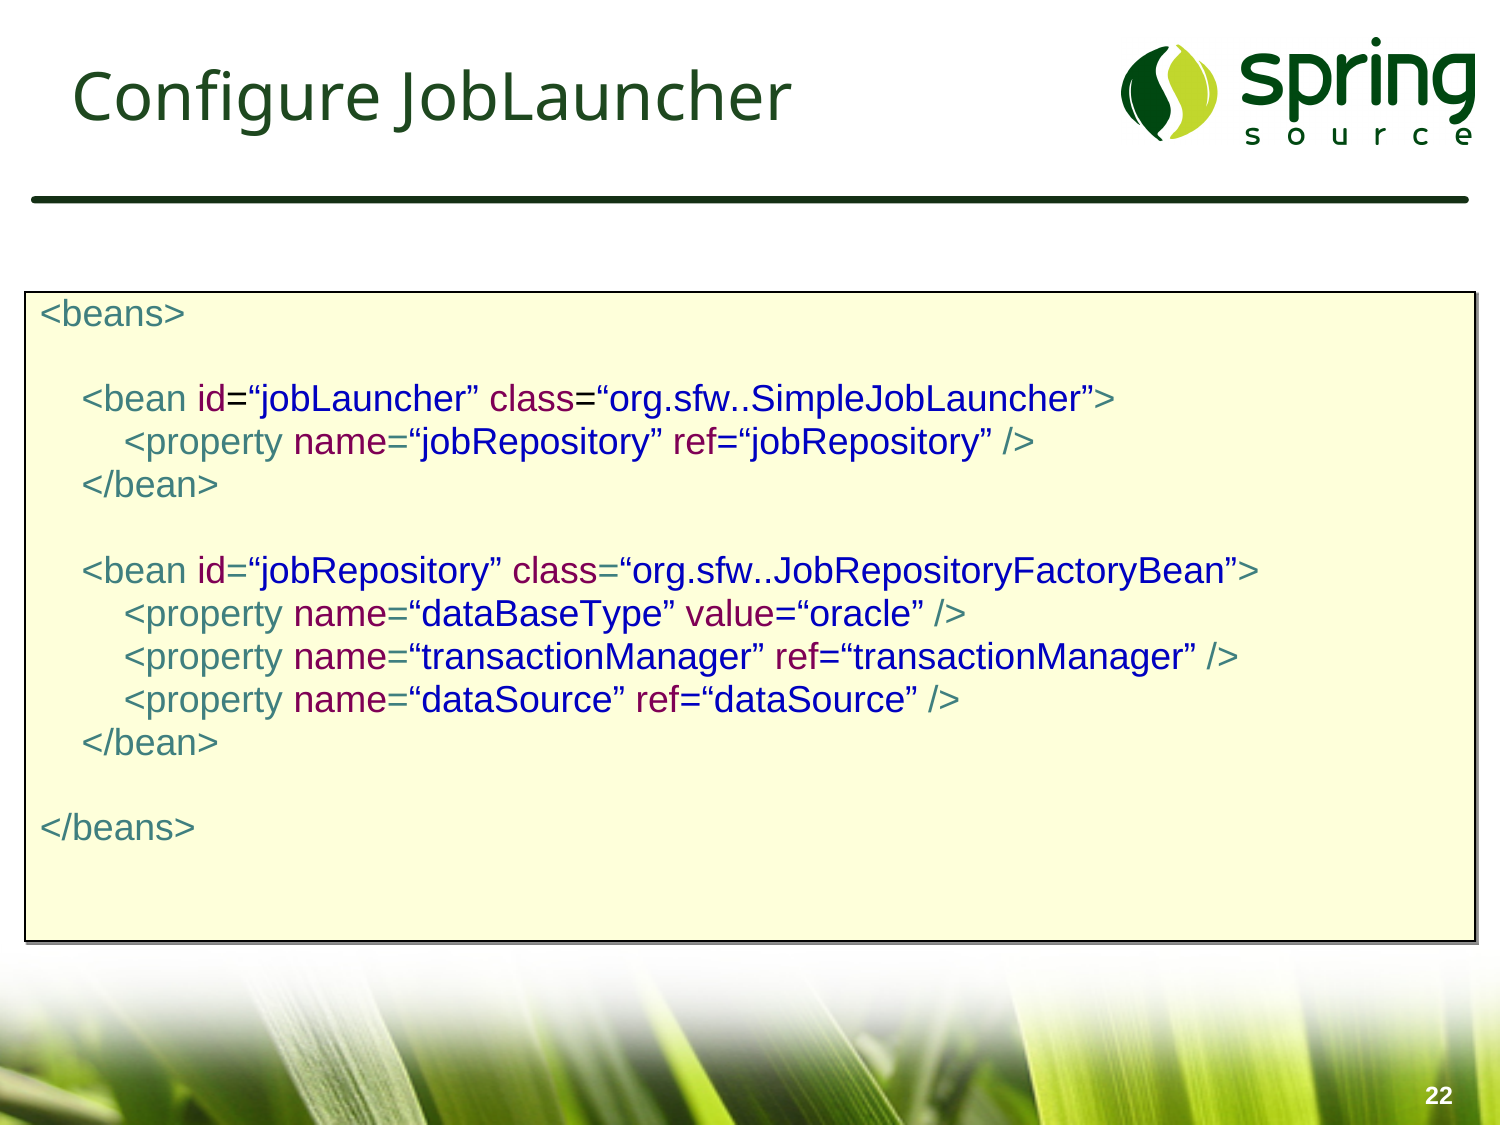

# Configure JobLauncher
<beans>
 <bean id=“jobLauncher” class=“org.sfw..SimpleJobLauncher”>
 <property name=“jobRepository” ref=“jobRepository” />
 </bean>
 <bean id=“jobRepository” class=“org.sfw..JobRepositoryFactoryBean”>
 <property name=“dataBaseType” value=“oracle” />
 <property name=“transactionManager” ref=“transactionManager” />
 <property name=“dataSource” ref=“dataSource” />
 </bean>
</beans>